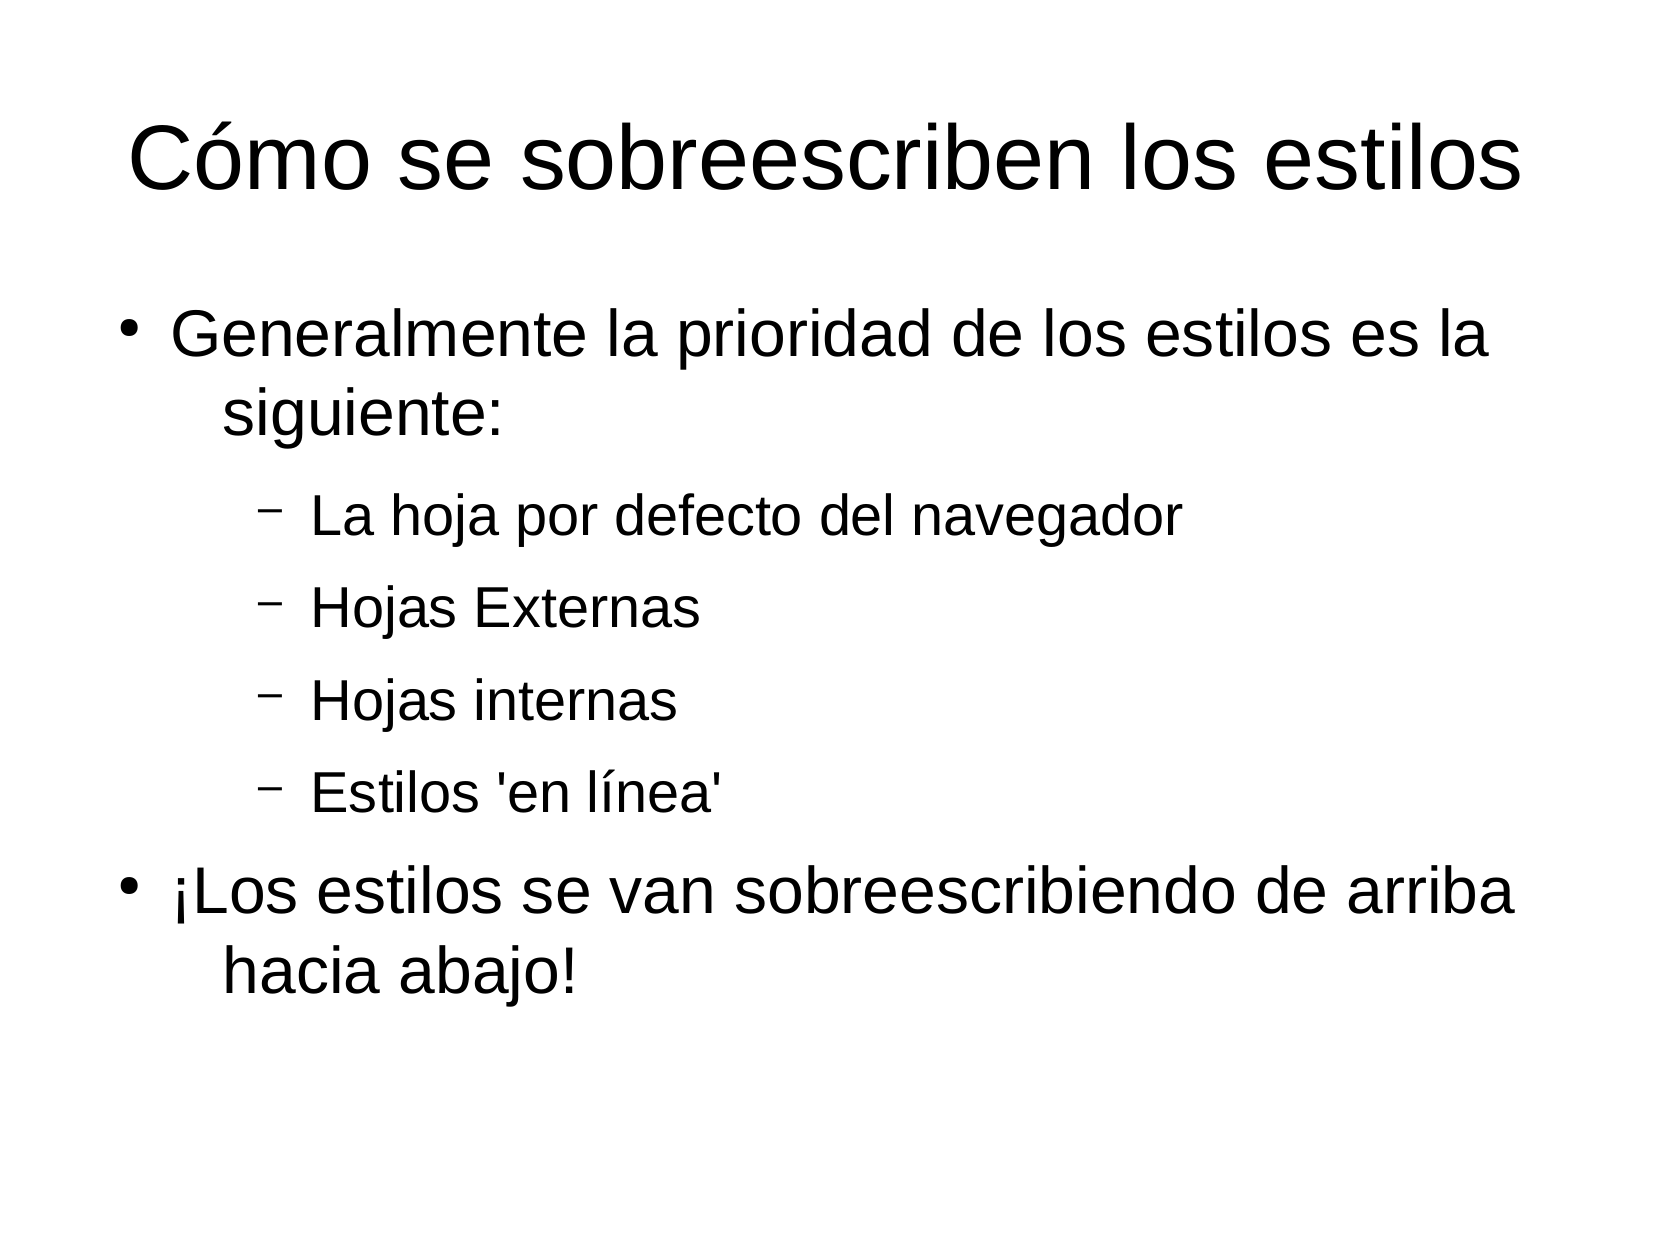

# Cómo se sobreescriben los estilos
Generalmente la prioridad de los estilos es la siguiente:
La hoja por defecto del navegador
Hojas Externas
Hojas internas
Estilos 'en línea'
¡Los estilos se van sobreescribiendo de arriba hacia abajo!